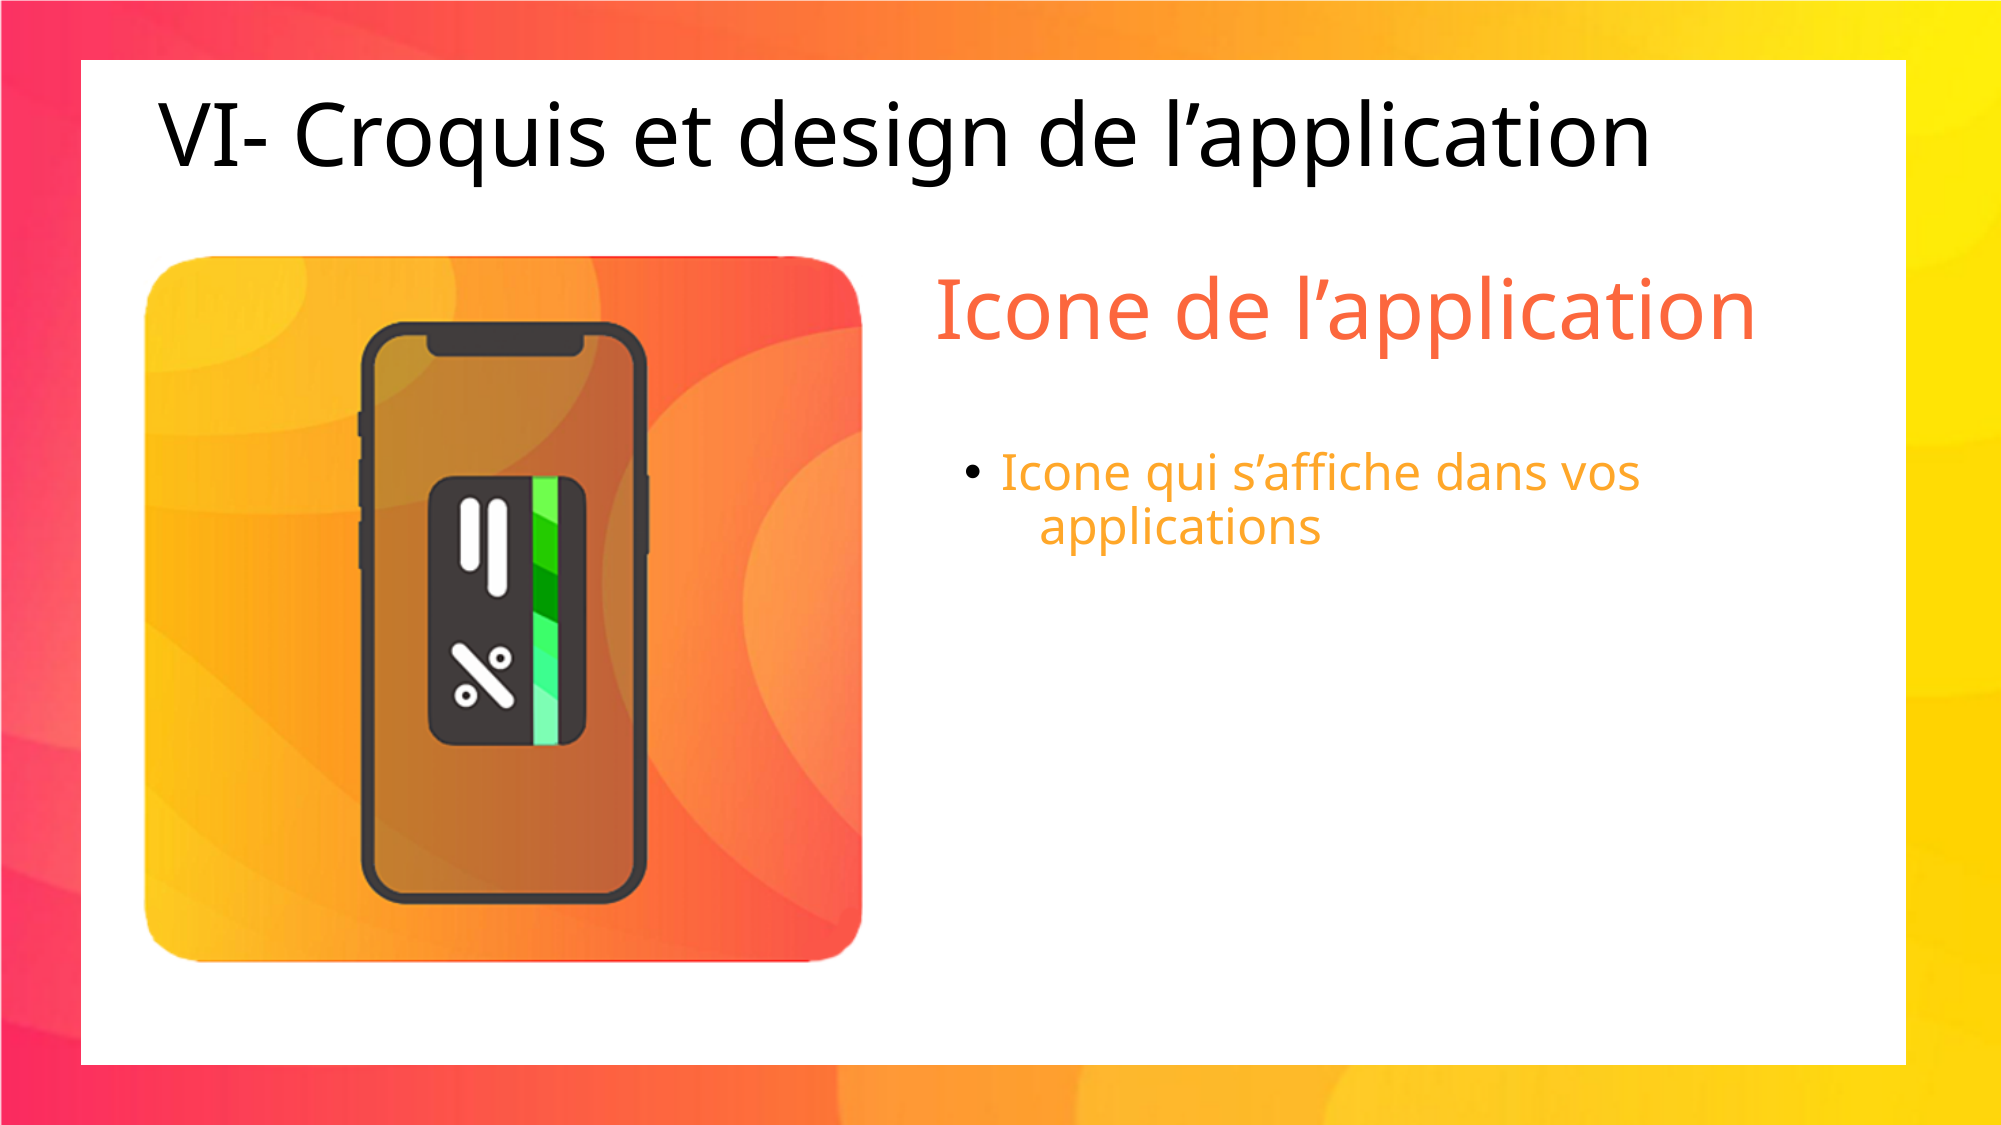

VI- Croquis et design de l’application
Icone de l’application
#
Icone qui s’affiche dans vos applications